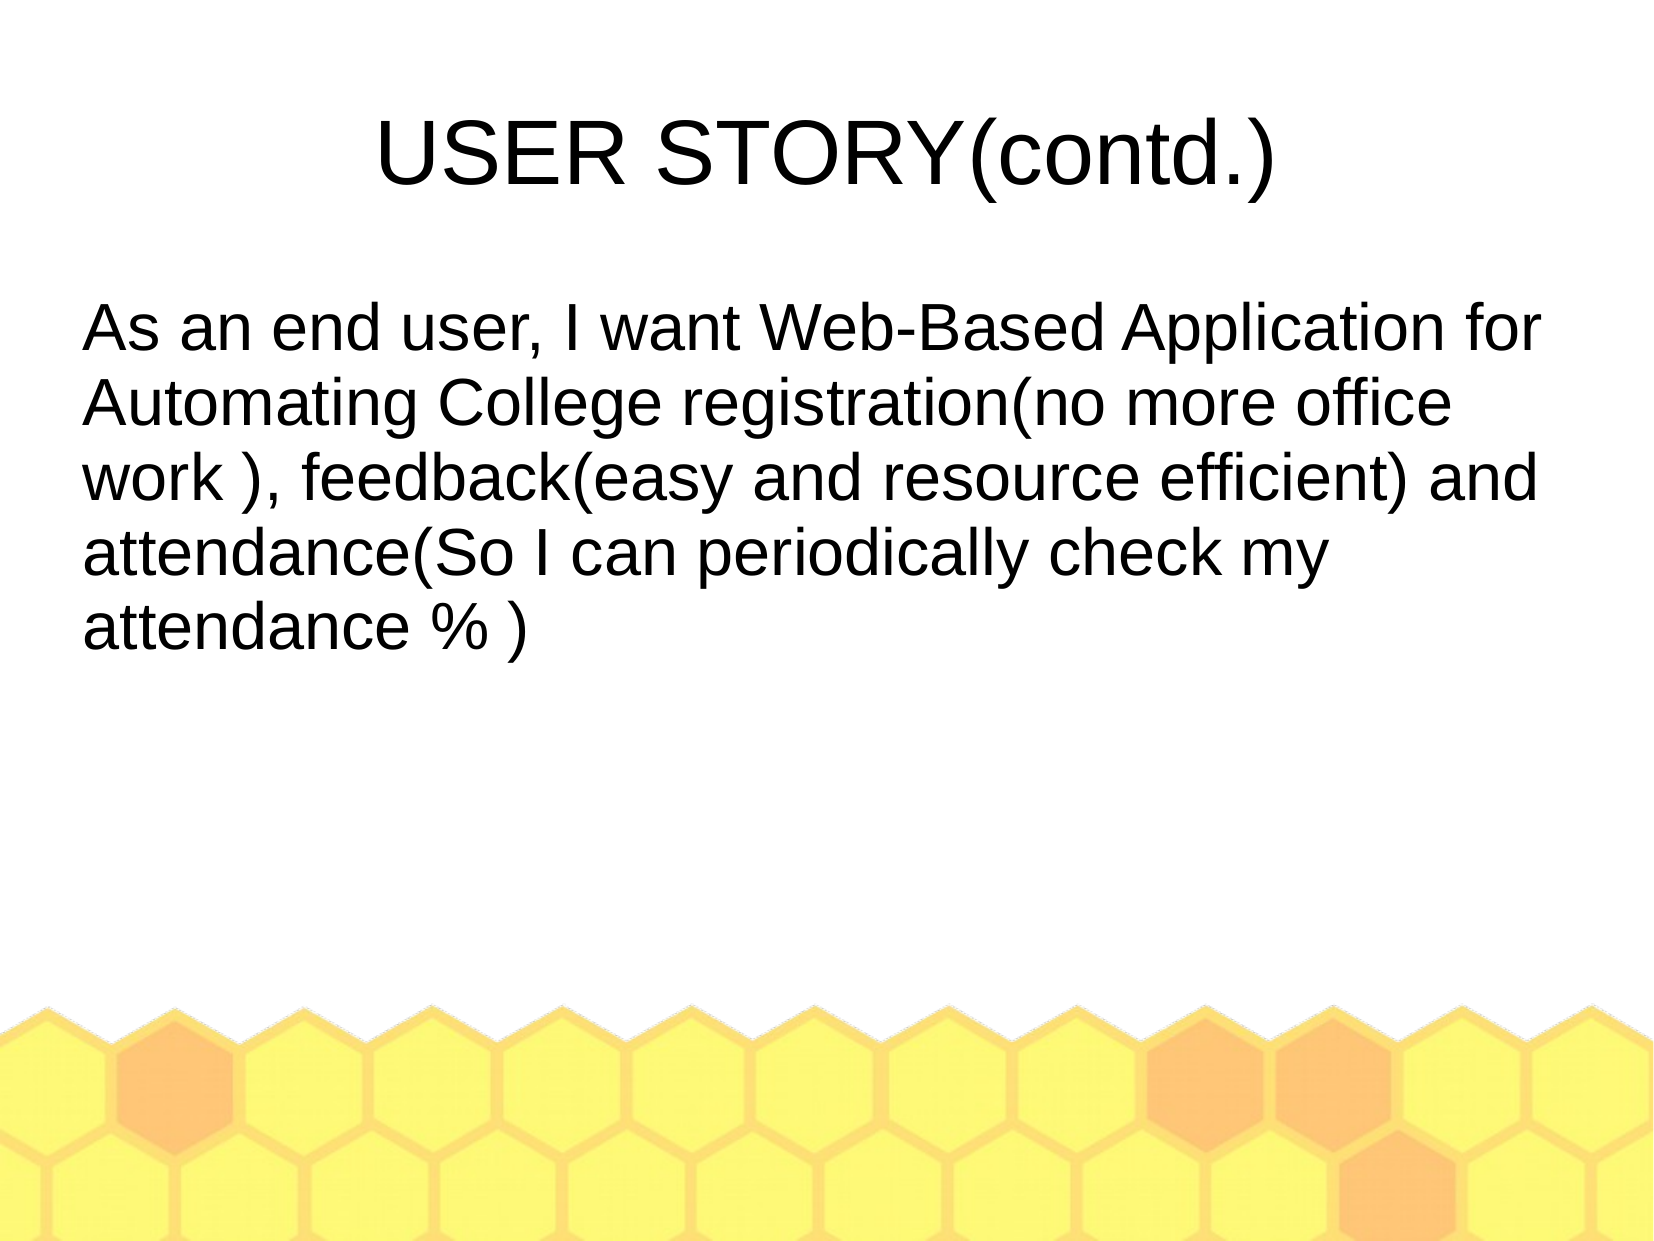

# USER STORY(contd.)
As an end user, I want Web-Based Application for Automating College registration(no more office work ), feedback(easy and resource efficient) and attendance(So I can periodically check my attendance % )